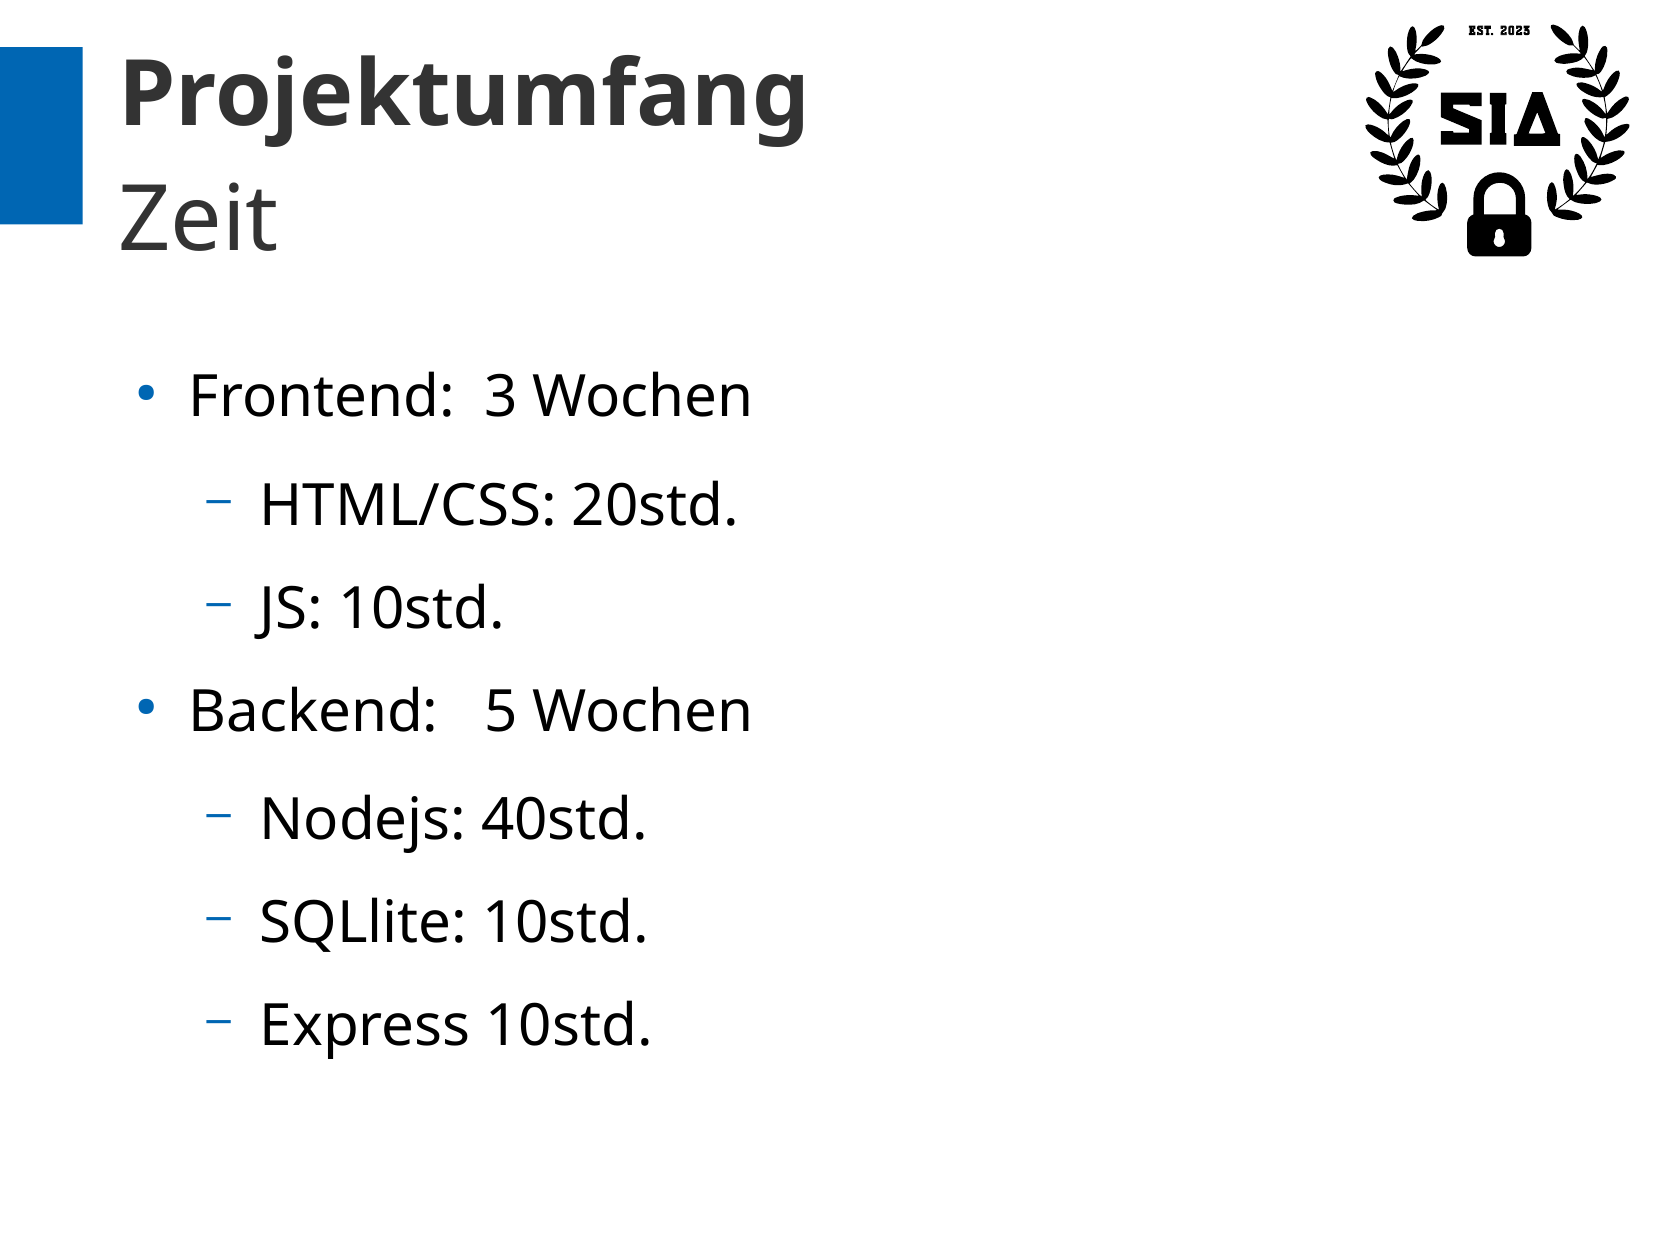

# Projektumfang Zeit
Frontend:	3 Wochen
HTML/CSS: 20std.
JS: 10std.
Backend:	5 Wochen
Nodejs: 40std.
SQLlite: 10std.
Express 10std.